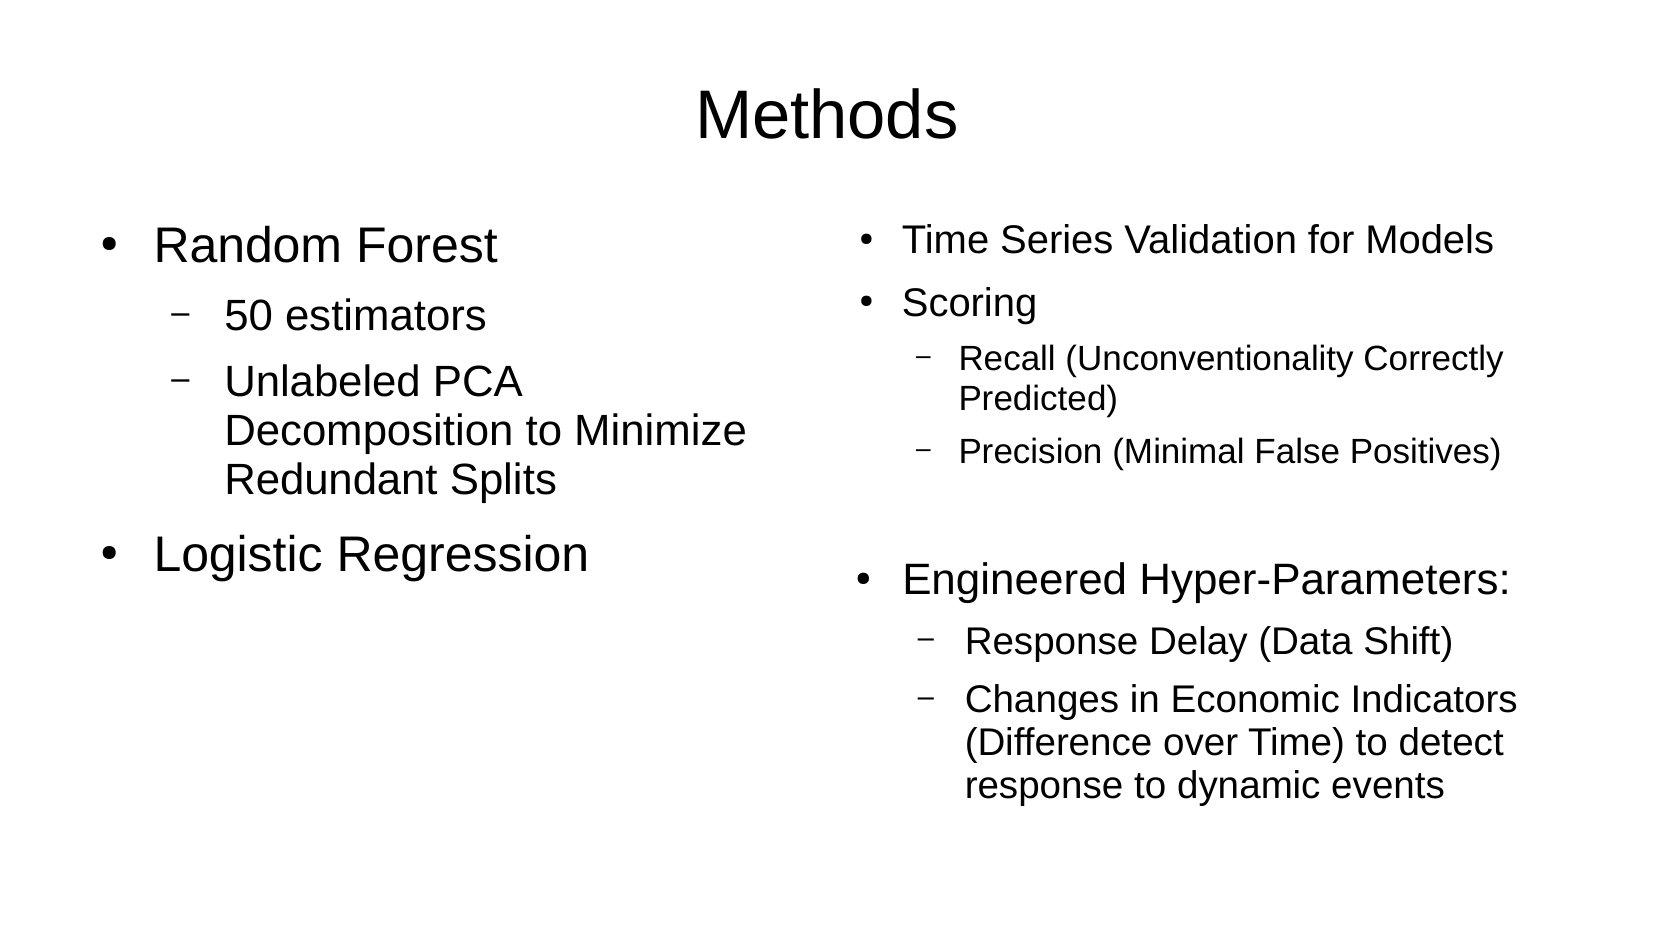

# Methods
Random Forest
50 estimators
Unlabeled PCA Decomposition to Minimize Redundant Splits
Logistic Regression
Time Series Validation for Models
Scoring
Recall (Unconventionality Correctly Predicted)
Precision (Minimal False Positives)
Engineered Hyper-Parameters:
Response Delay (Data Shift)
Changes in Economic Indicators (Difference over Time) to detect response to dynamic events